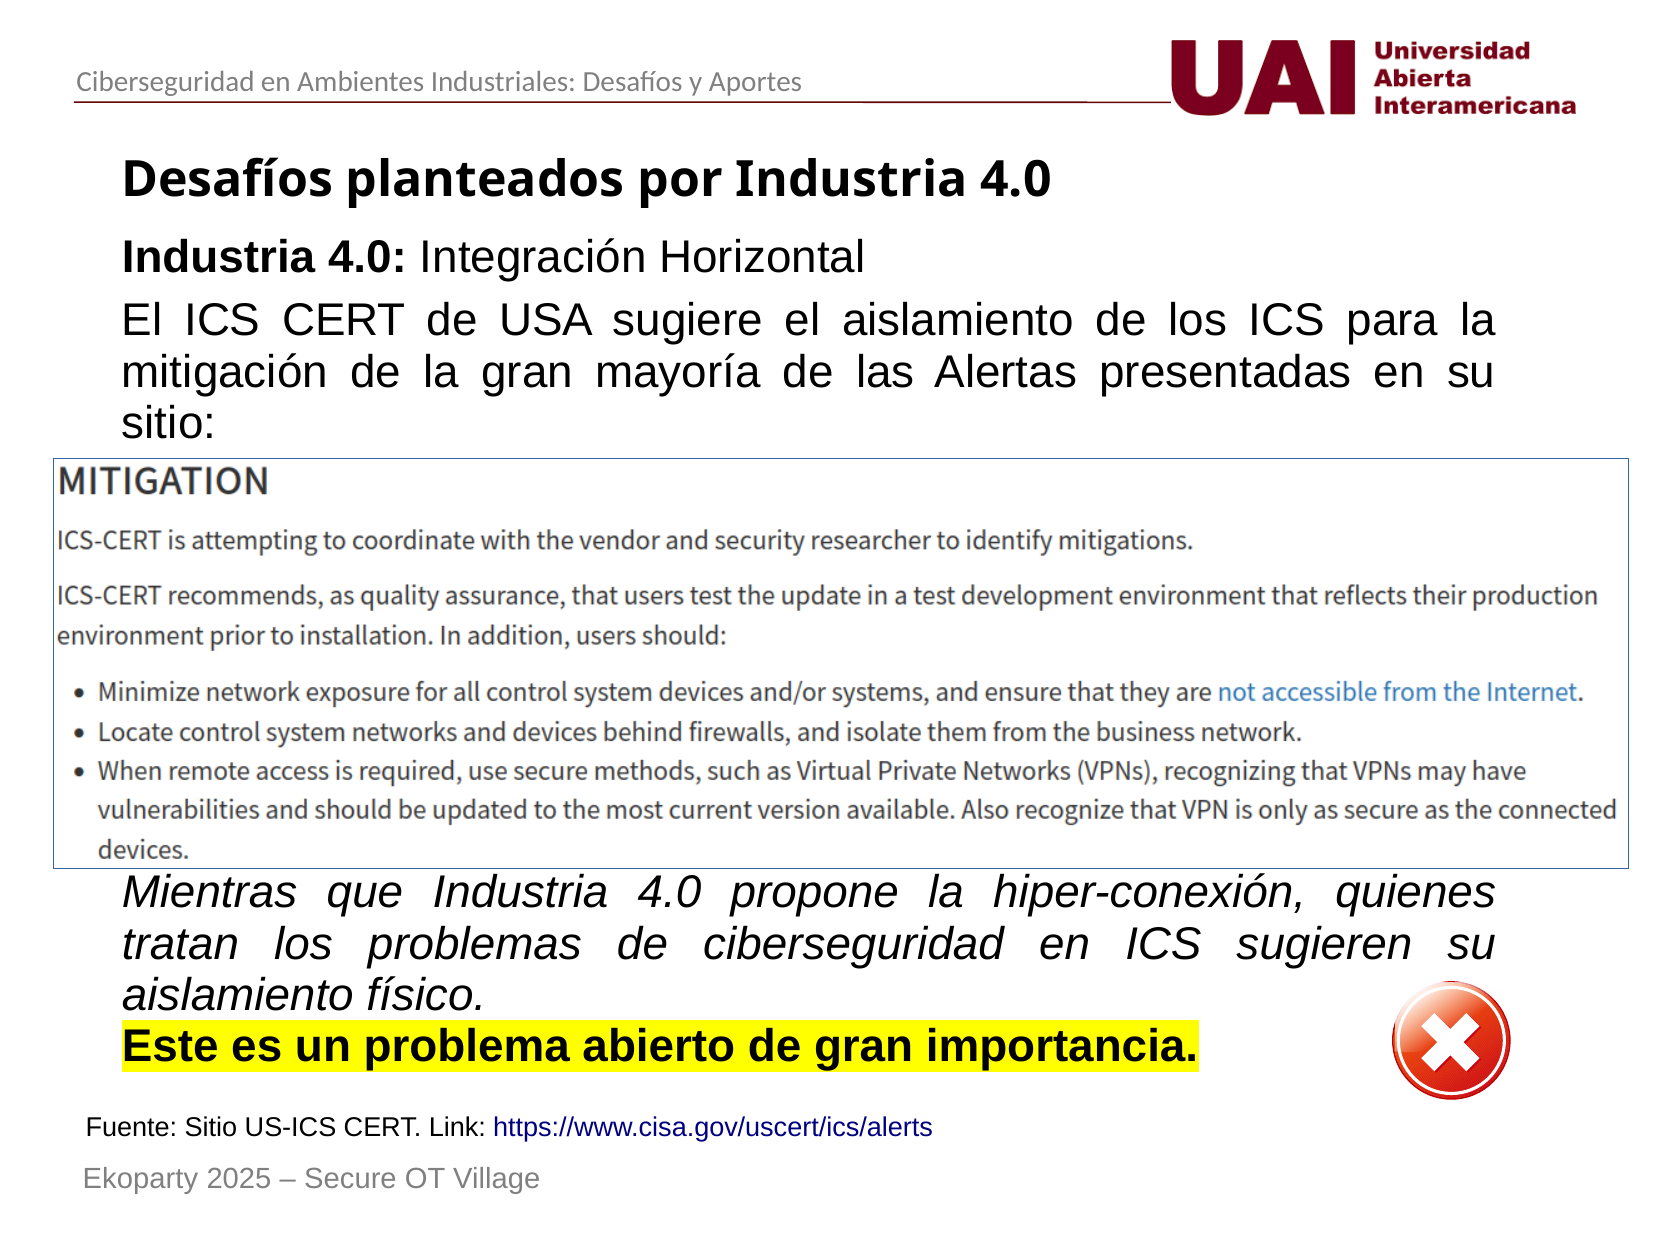

Desafíos planteados por Industria 4.0
Industria 4.0: Integración Horizontal
El ICS CERT de USA sugiere el aislamiento de los ICS para la mitigación de la gran mayoría de las Alertas presentadas en su sitio:
Mientras que Industria 4.0 propone la hiper-conexión, quienes tratan los problemas de ciberseguridad en ICS sugieren su aislamiento físico.
Este es un problema abierto de gran importancia.
Fuente: Sitio US-ICS CERT. Link: https://www.cisa.gov/uscert/ics/alerts